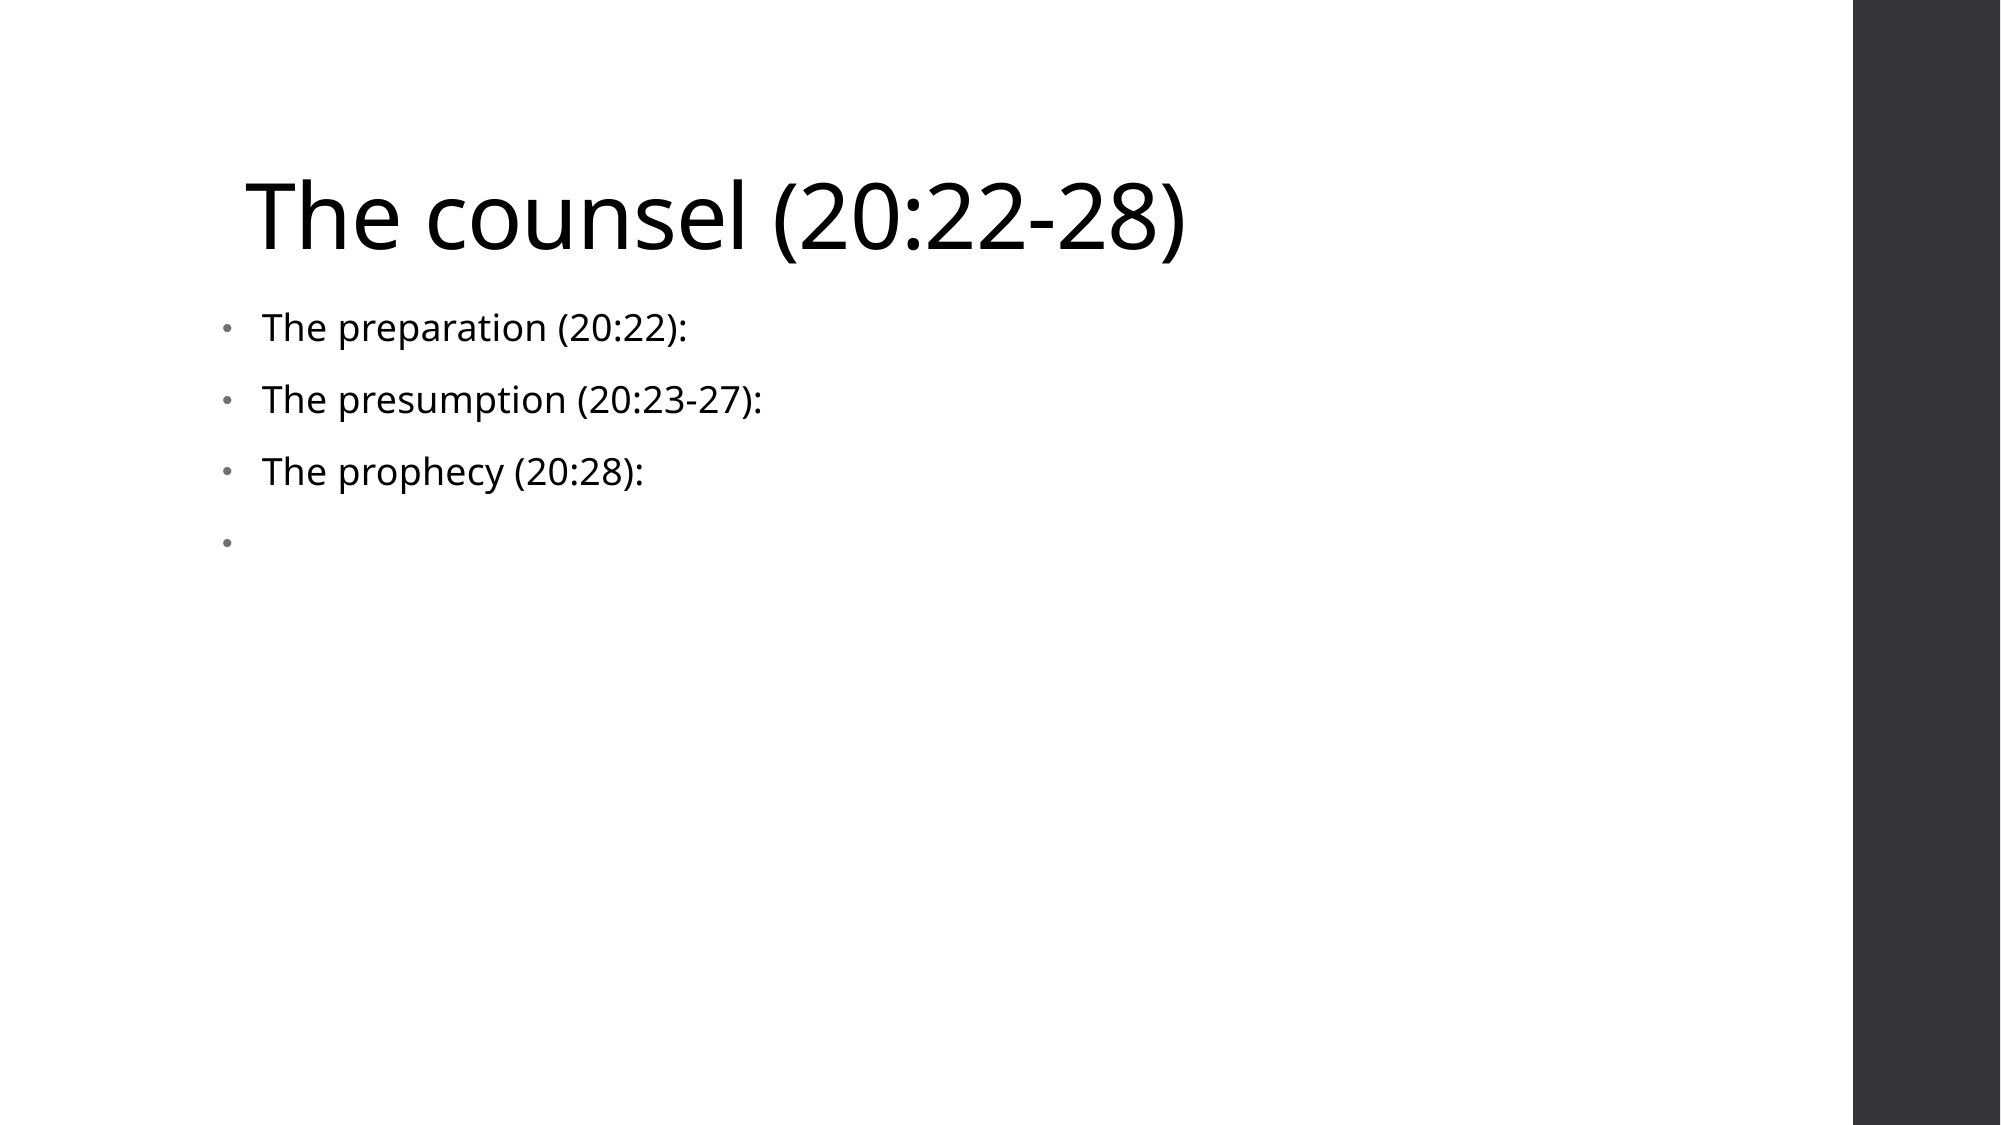

# The counsel (20:22-28)
 The preparation (20:22):
 The presumption (20:23-27):
 The prophecy (20:28):